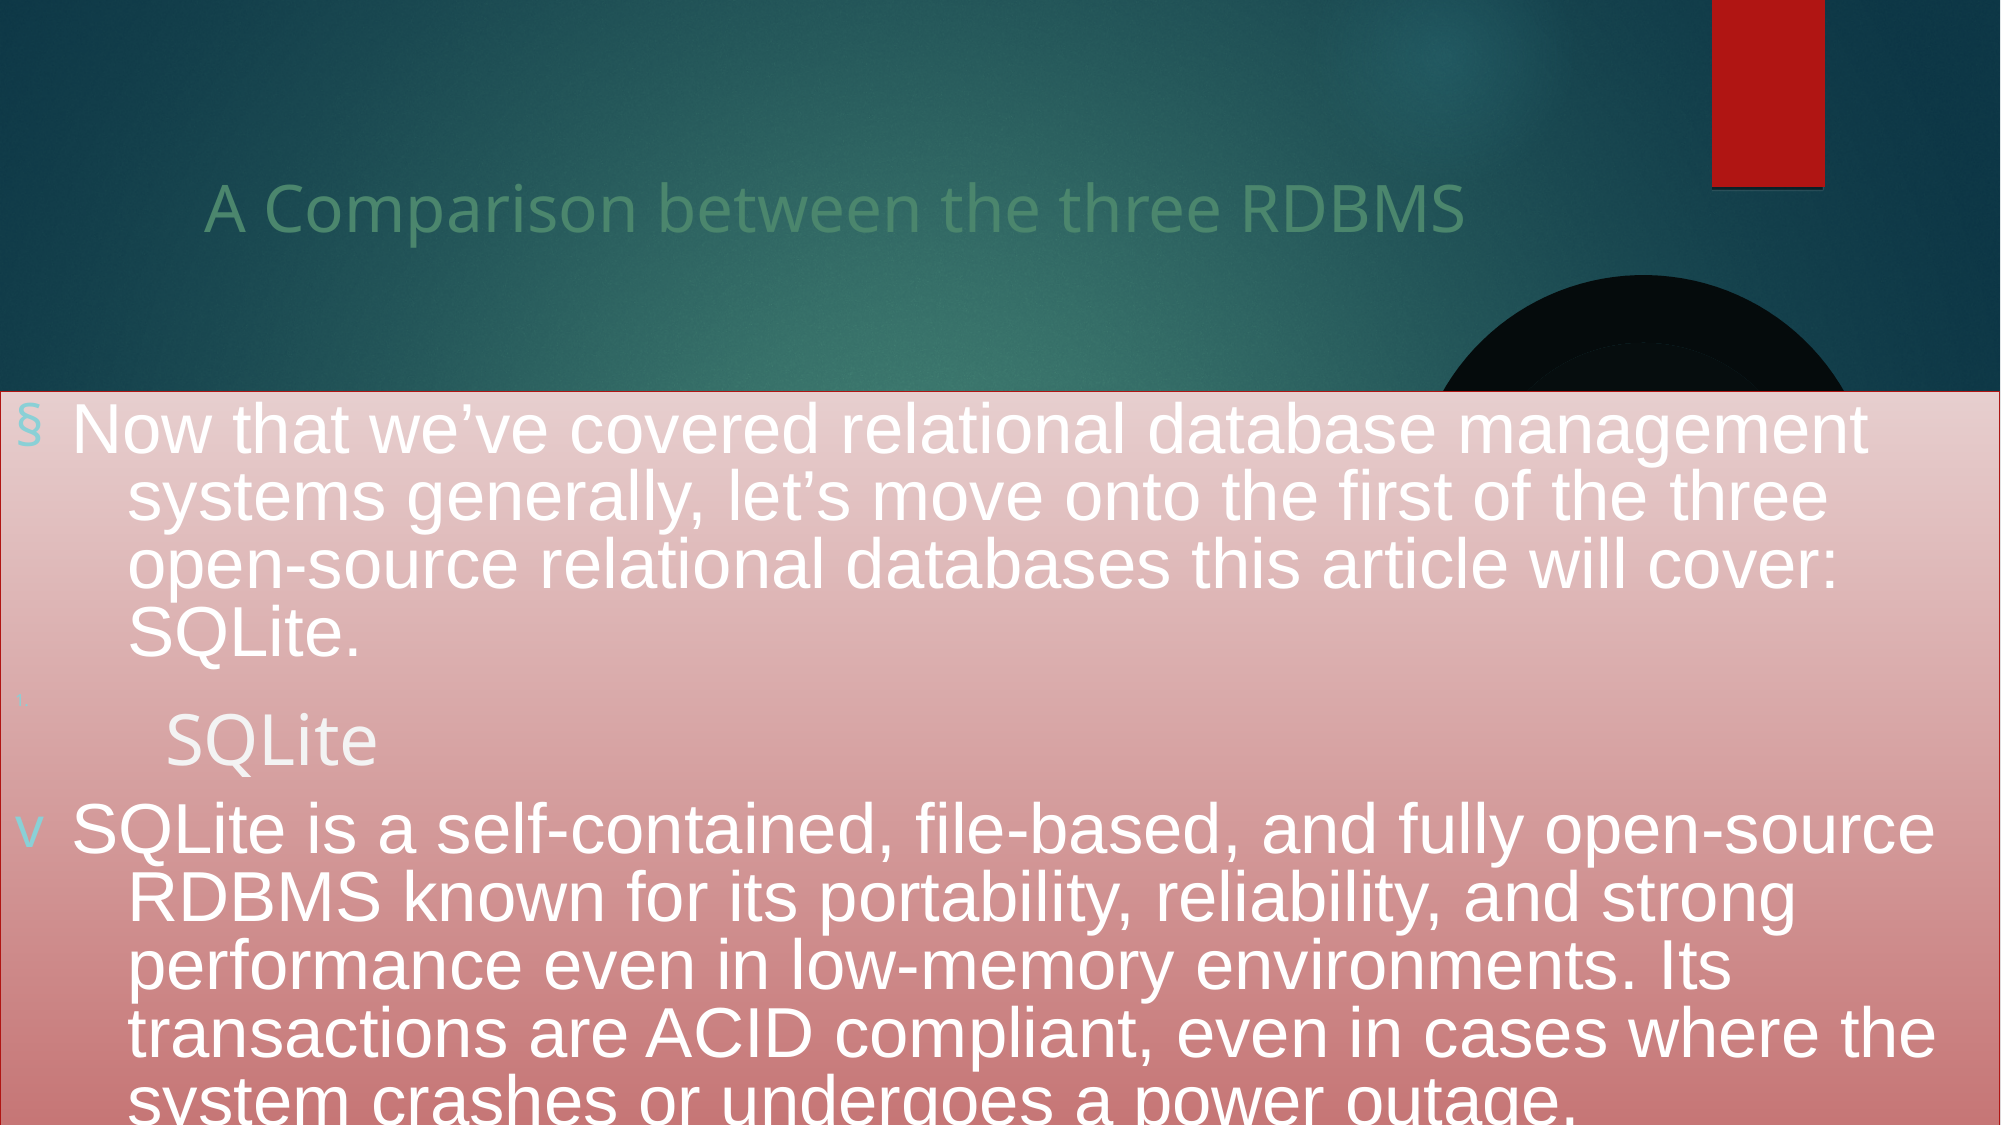

# A Comparison between the three RDBMS
Now that we’ve covered relational database management systems generally, let’s move onto the first of the three open-source relational databases this article will cover: SQLite.
SQLite
SQLite is a self-contained, file-based, and fully open-source RDBMS known for its portability, reliability, and strong performance even in low-memory environments. Its transactions are ACID compliant, even in cases where the system crashes or undergoes a power outage.